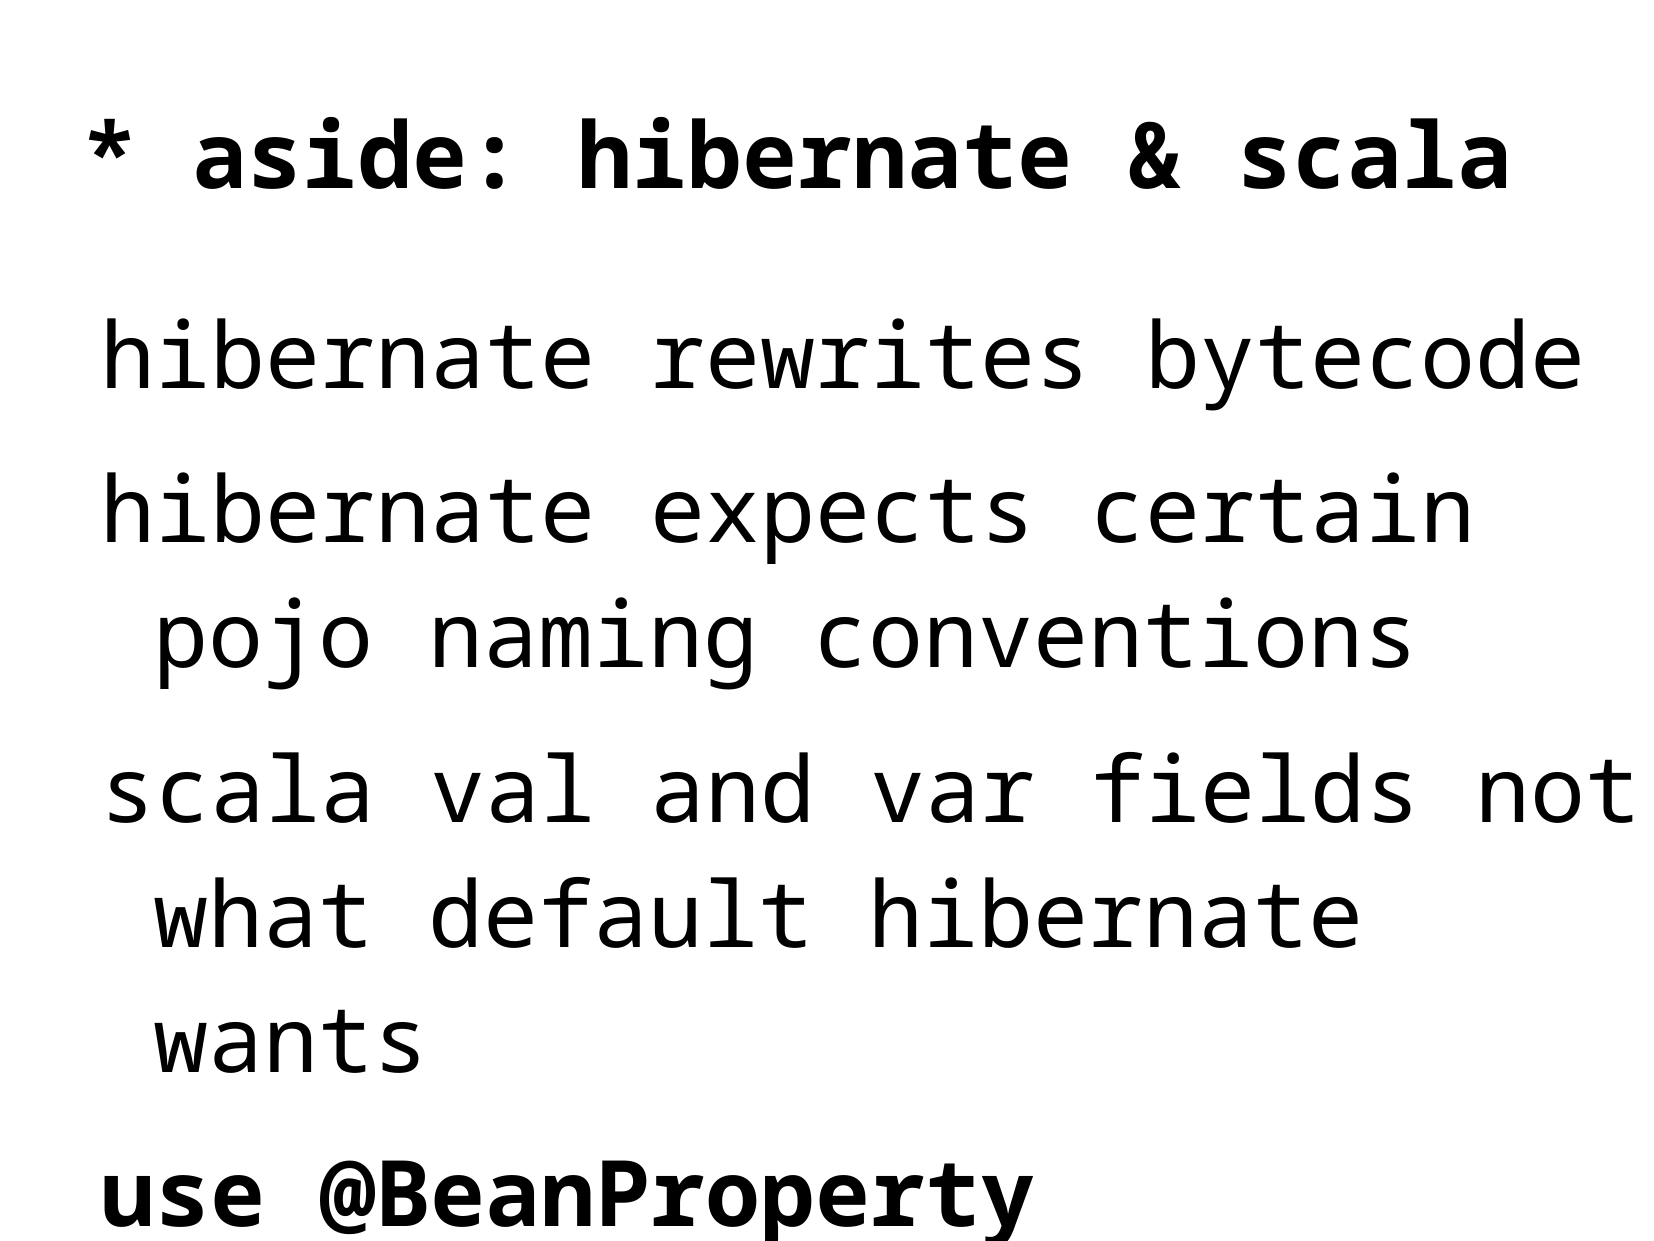

# * aside: hibernate & scala
hibernate rewrites bytecode
hibernate expects certain pojo naming conventions
scala val and var fields not what default hibernate wants
use @BeanProperty annotation!